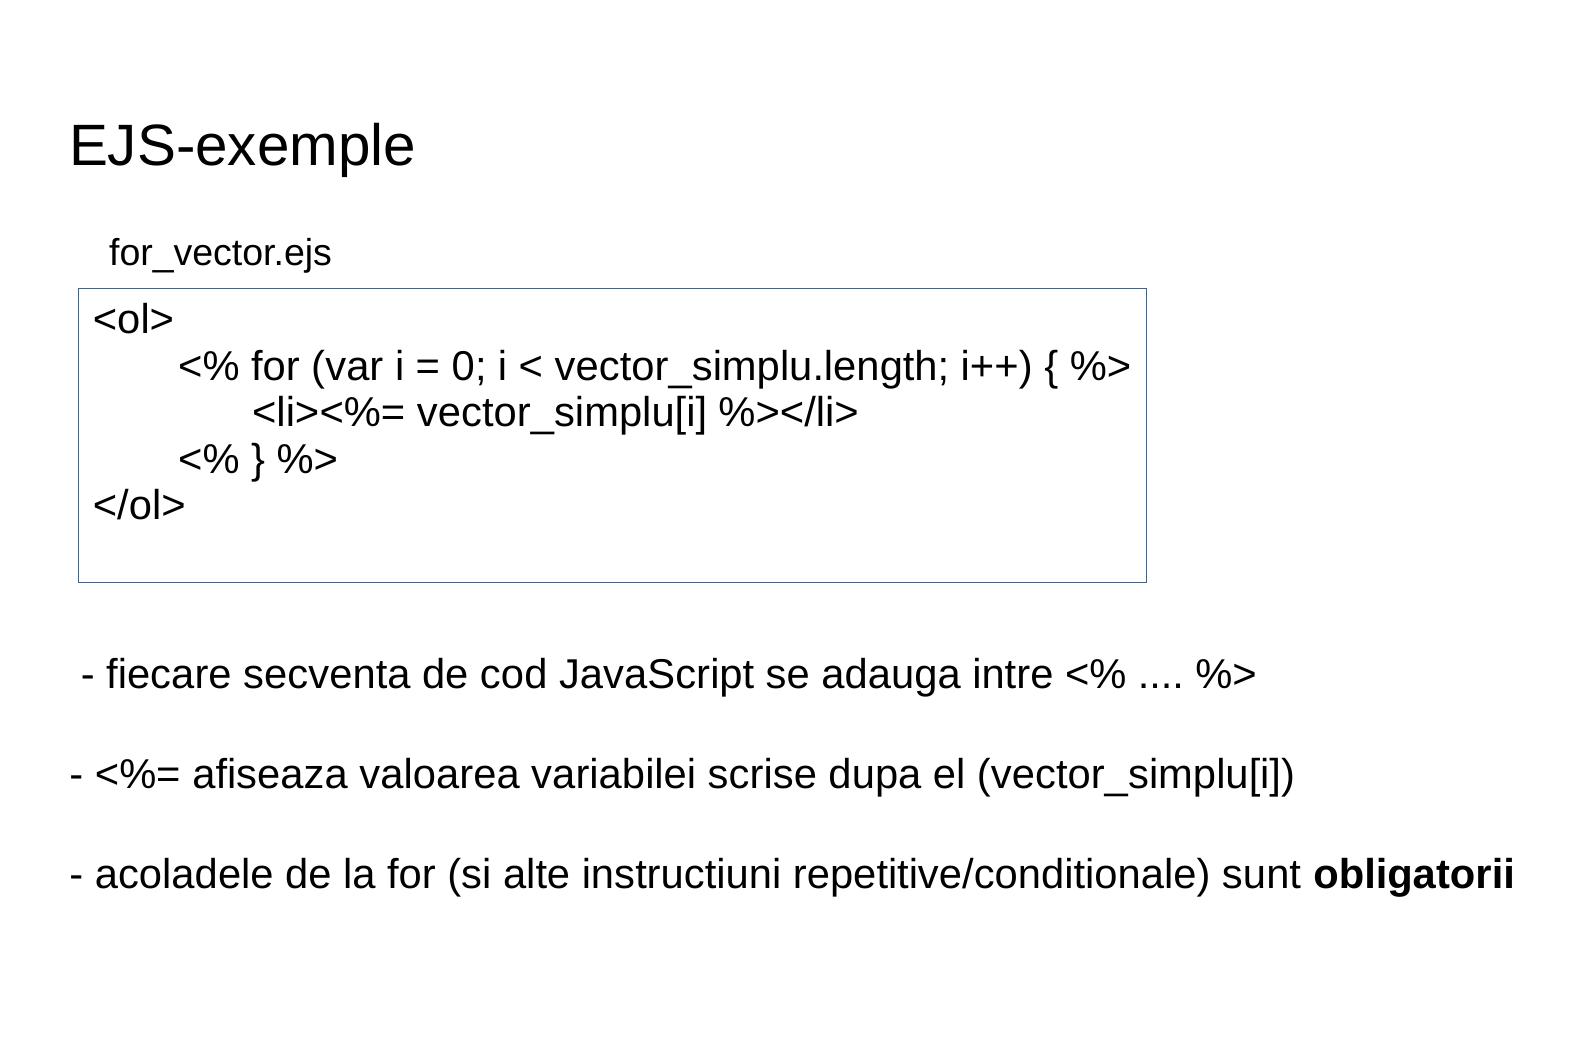

# EJS-exemple
for_vector.ejs
<ol>
 	 <% for (var i = 0; i < vector_simplu.length; i++) { %>
 		 <li><%= vector_simplu[i] %></li>
 	 <% } %>
</ol>
 - fiecare secventa de cod JavaScript se adauga intre <% .... %>
- <%= afiseaza valoarea variabilei scrise dupa el (vector_simplu[i])
- acoladele de la for (si alte instructiuni repetitive/conditionale) sunt obligatorii